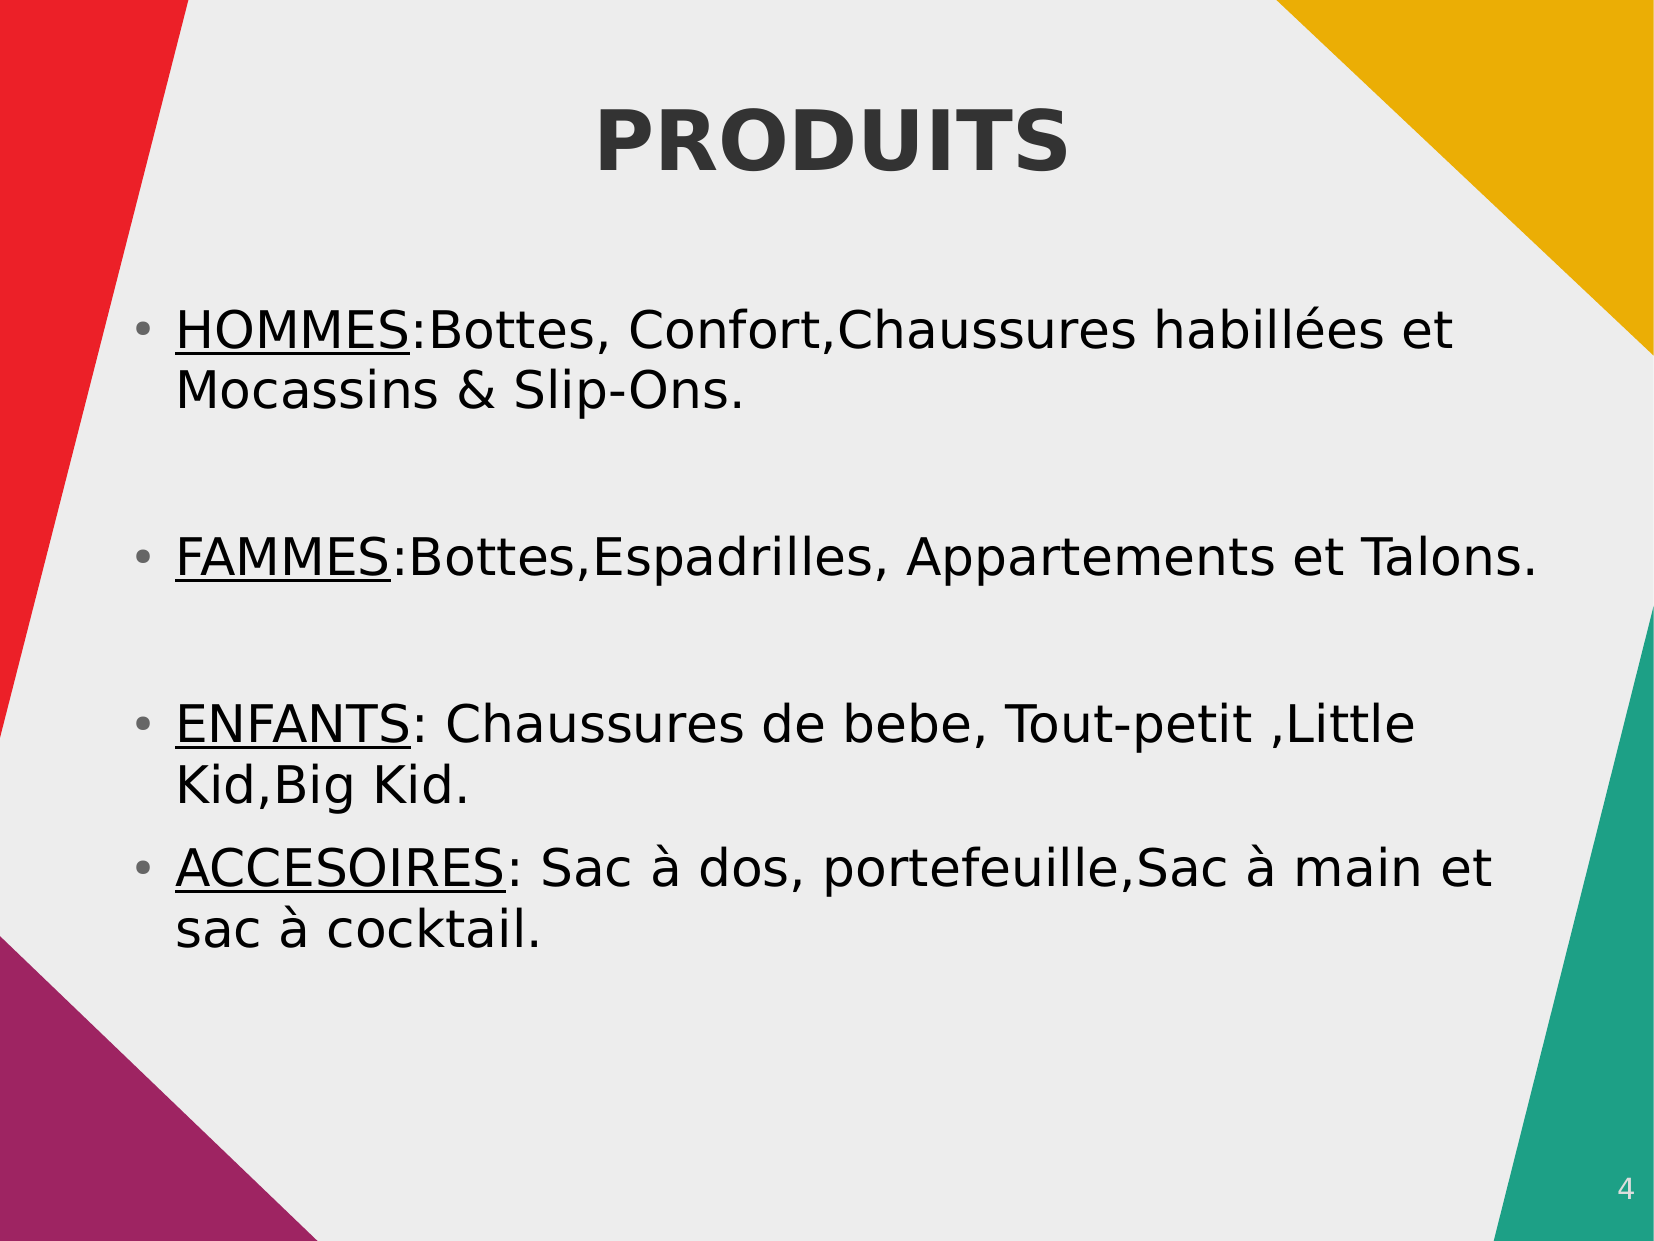

# PRODUITS
HOMMES:Bottes, Confort,Chaussures habillées et Mocassins & Slip-Ons.
FAMMES:Bottes,Espadrilles, Appartements et Talons.
ENFANTS: Chaussures de bebe, Tout-petit ,Little Kid,Big Kid.
ACCESOIRES: Sac à dos, portefeuille,Sac à main et sac à cocktail.
4